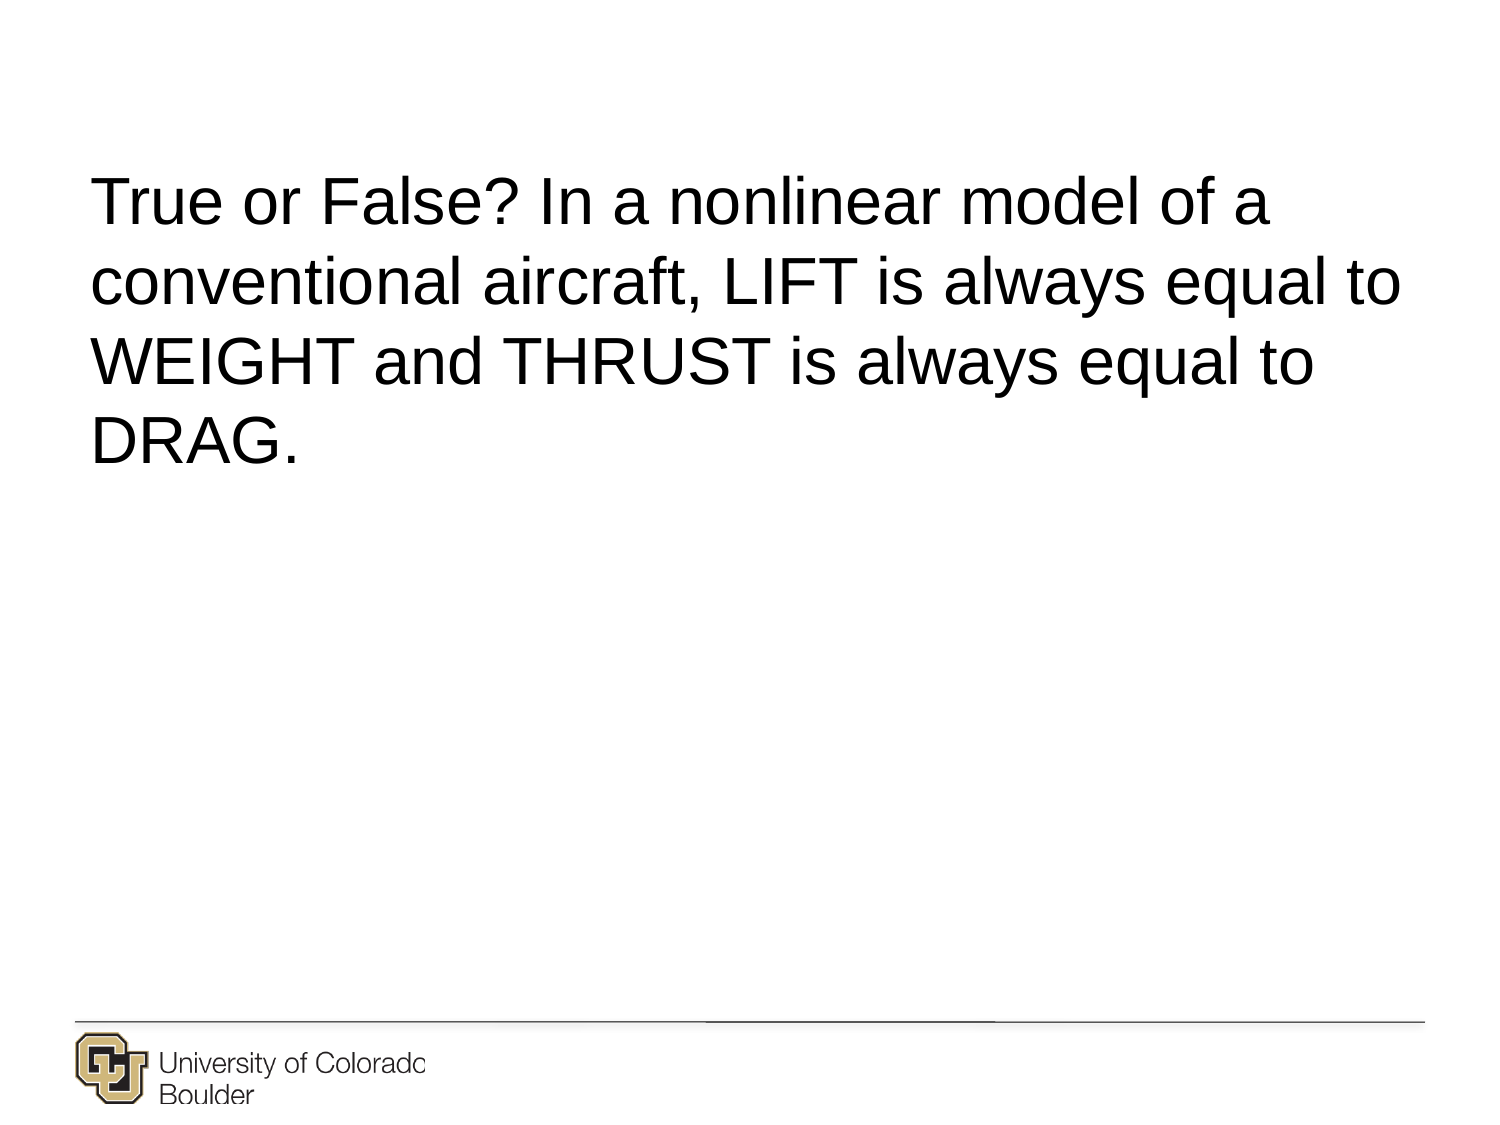

#
True or False? In a nonlinear model of a conventional aircraft, LIFT is always equal to WEIGHT and THRUST is always equal to DRAG.